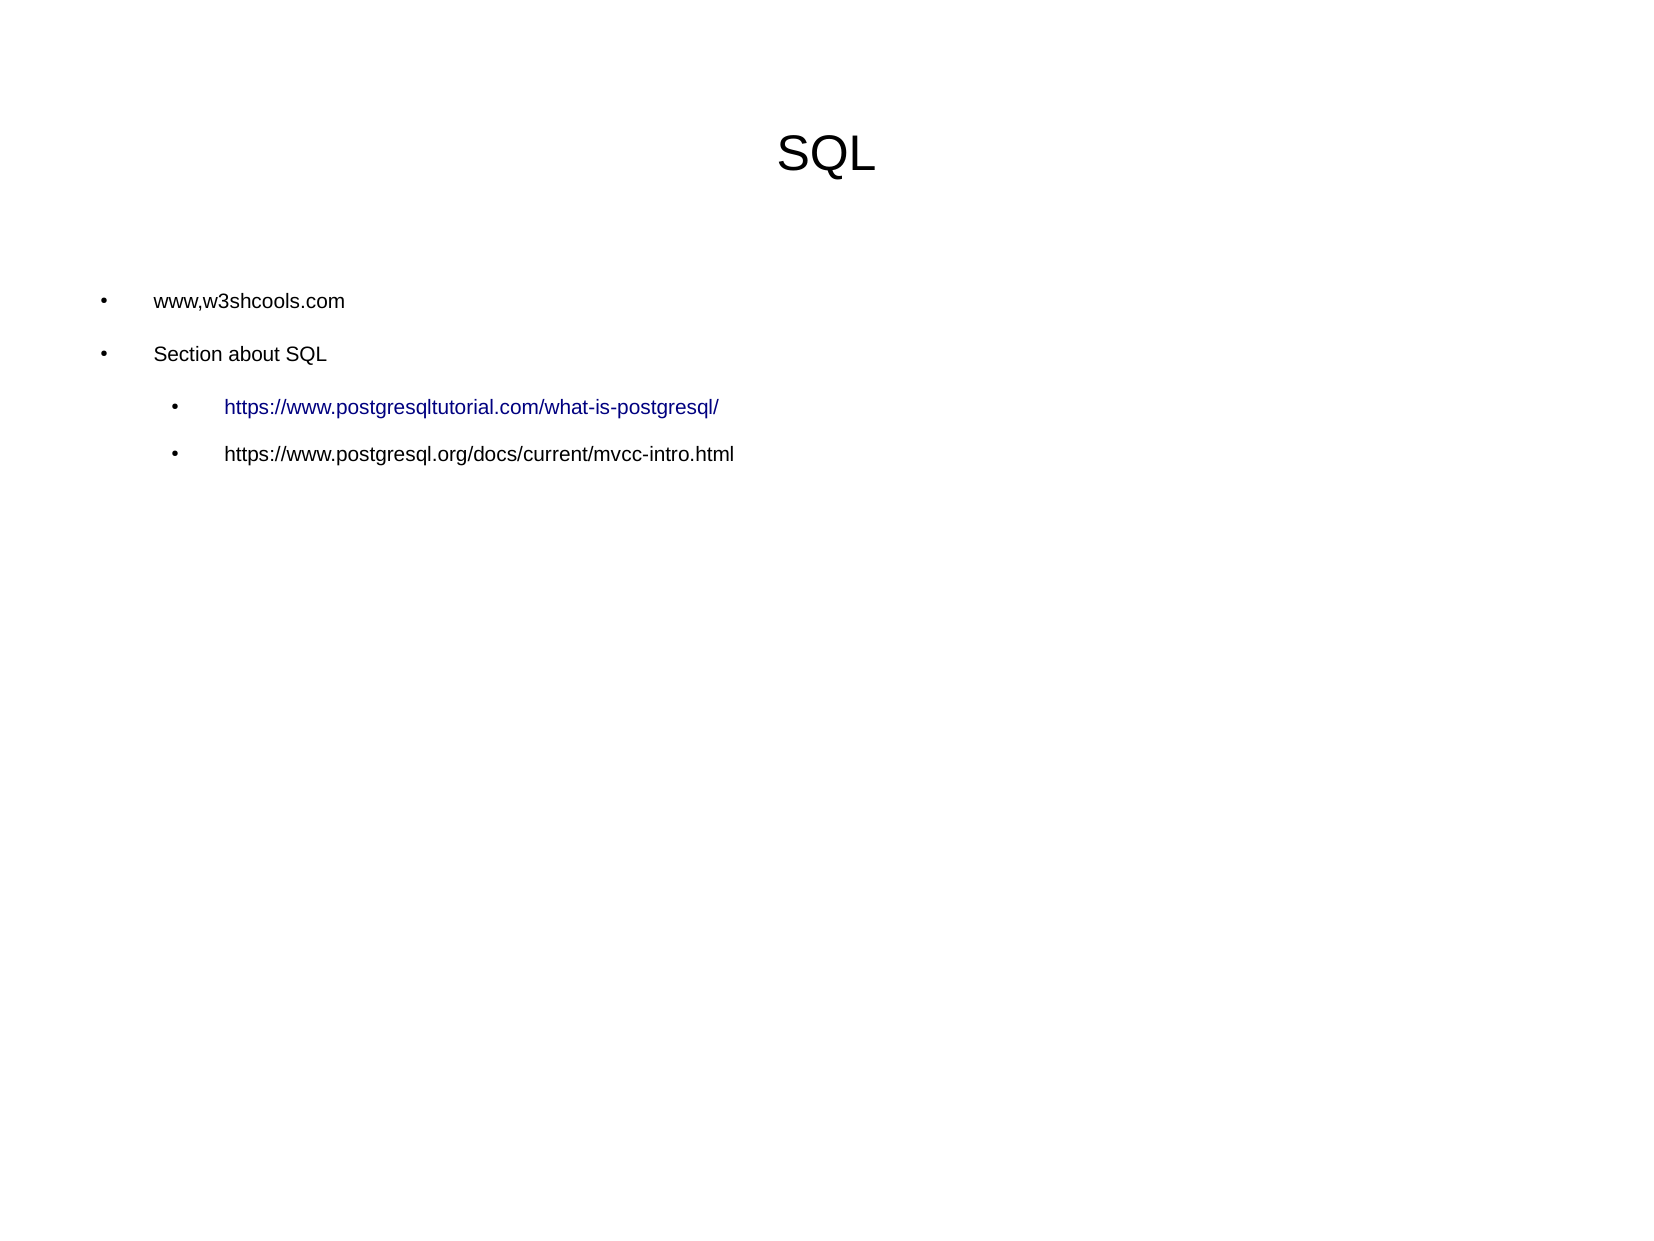

# SQL
www,w3shcools.com
Section about SQL
https://www.postgresqltutorial.com/what-is-postgresql/
https://www.postgresql.org/docs/current/mvcc-intro.html